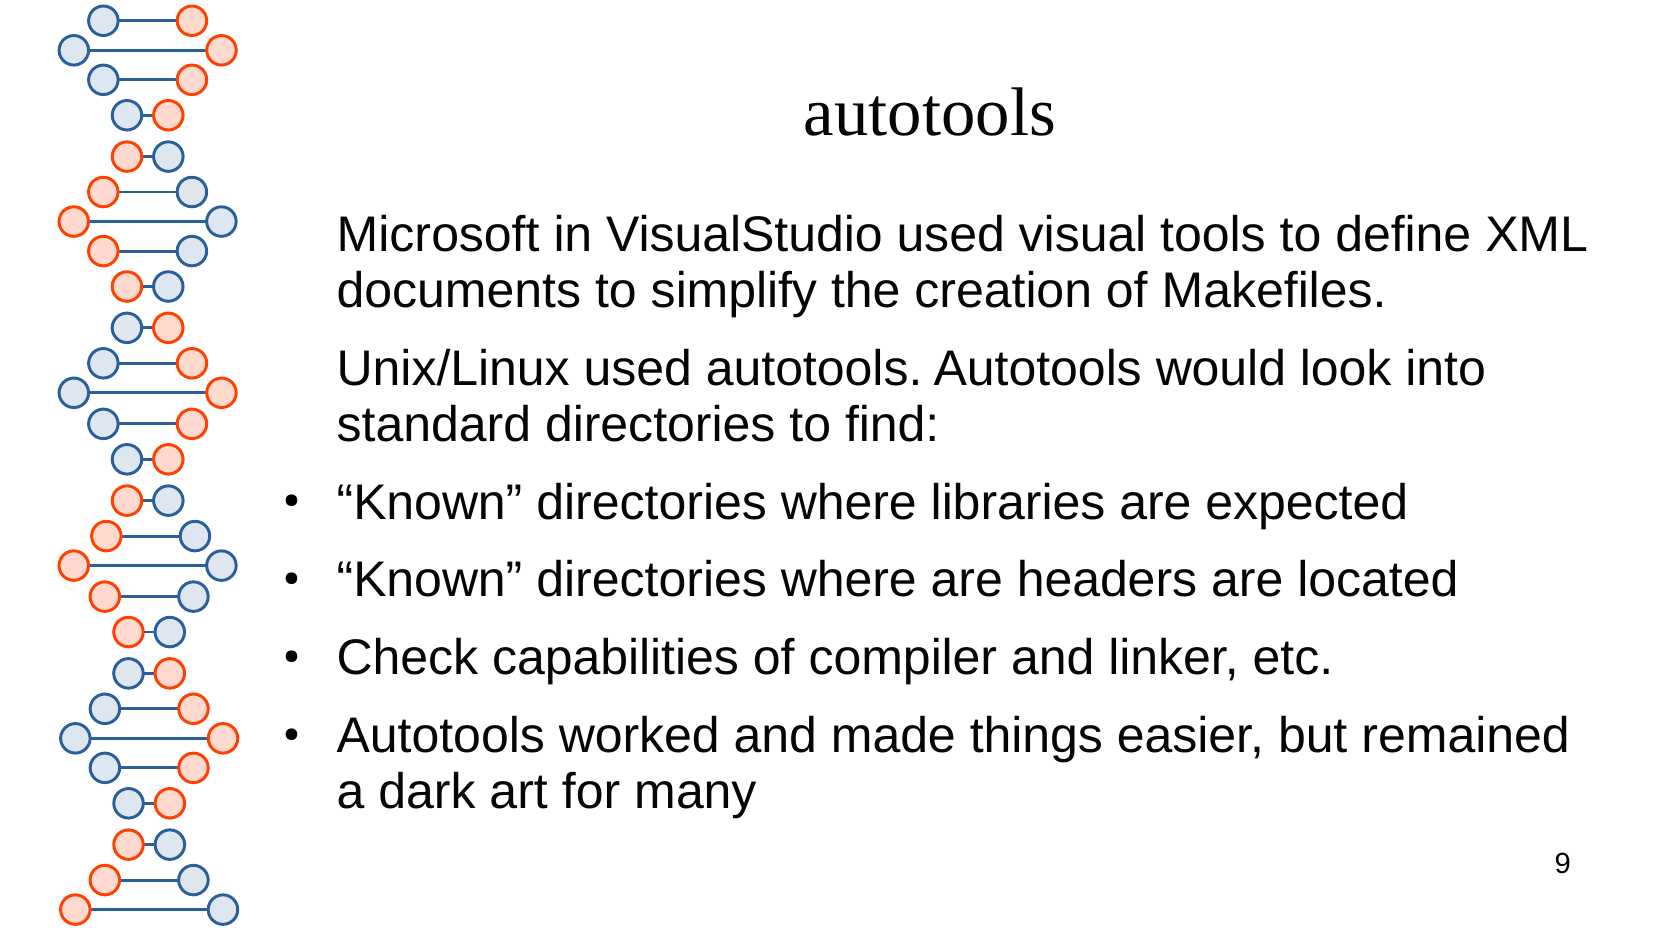

# autotools
Microsoft in VisualStudio used visual tools to define XML documents to simplify the creation of Makefiles.
Unix/Linux used autotools. Autotools would look into standard directories to find:
“Known” directories where libraries are expected
“Known” directories where are headers are located
Check capabilities of compiler and linker, etc.
Autotools worked and made things easier, but remained a dark art for many
9